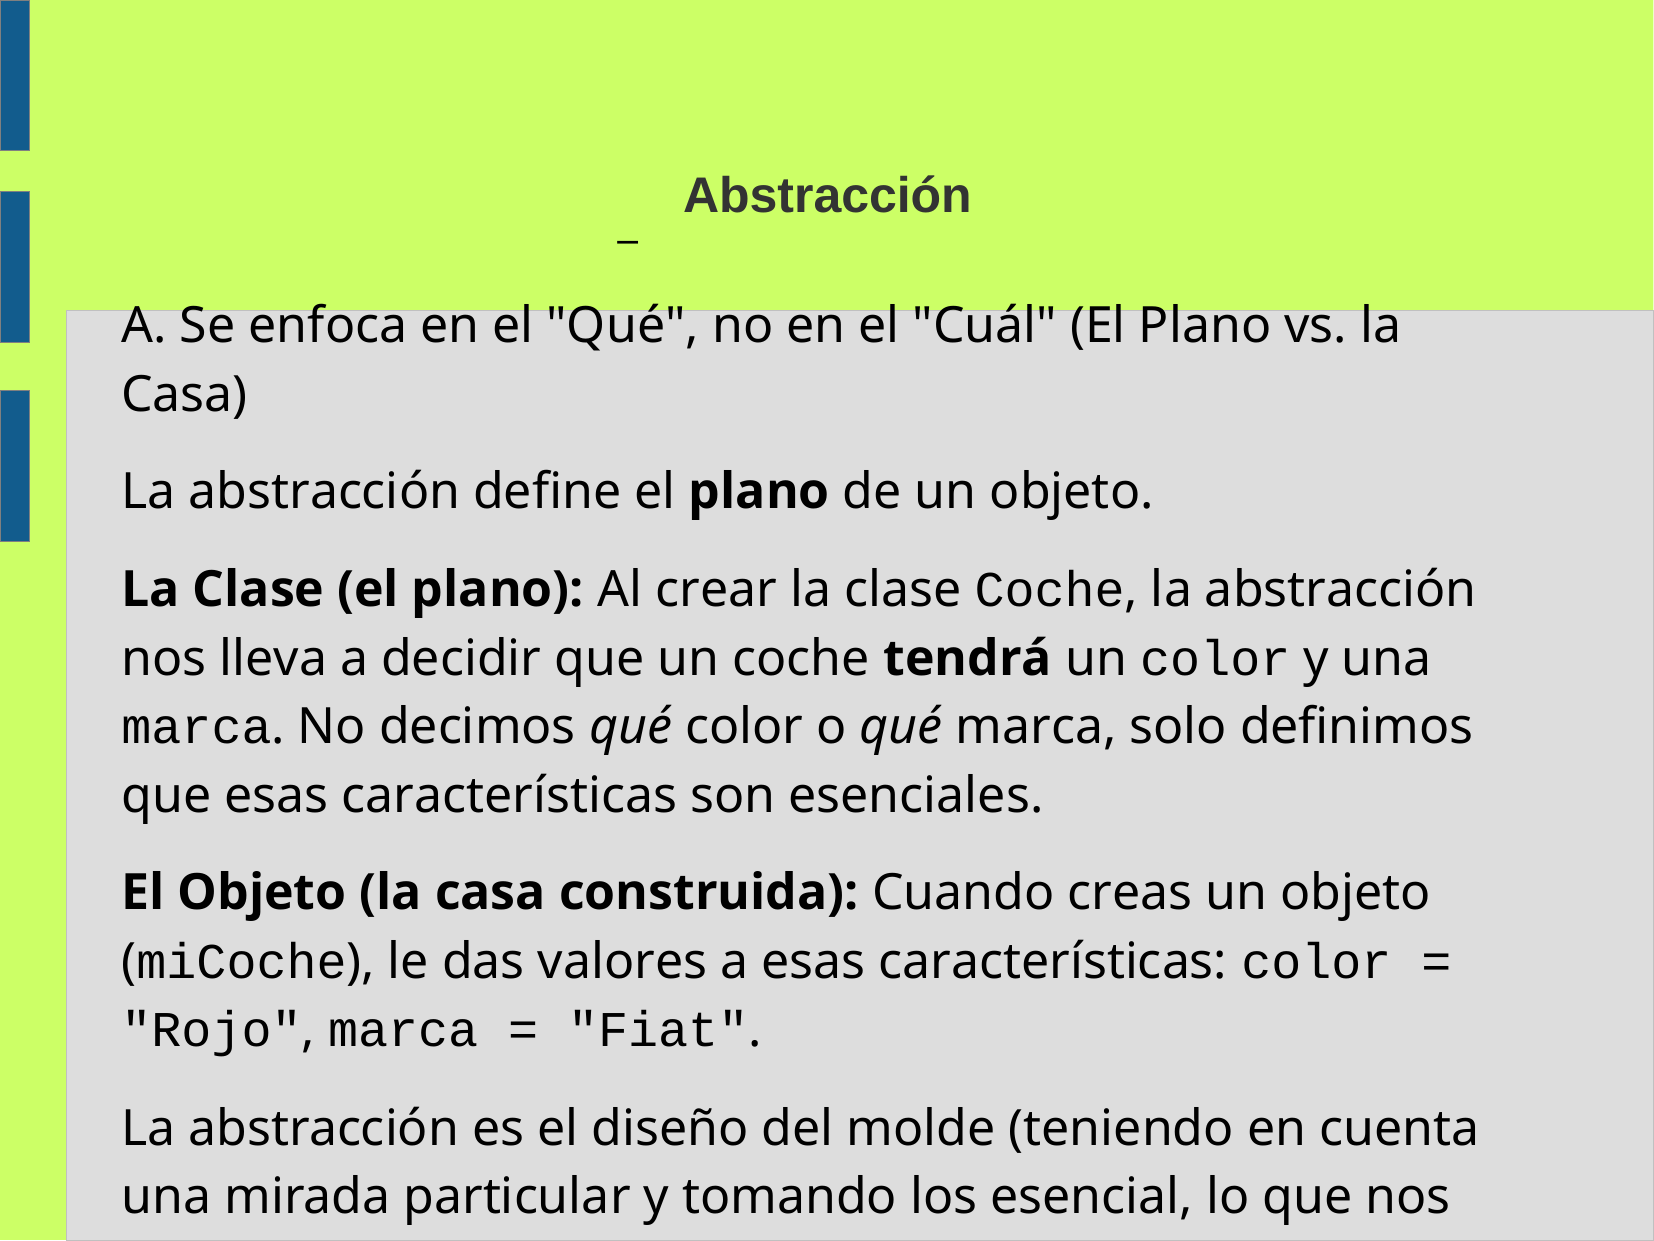

# Abstracción
A. Se enfoca en el "Qué", no en el "Cuál" (El Plano vs. la Casa)
La abstracción define el plano de un objeto.
La Clase (el plano): Al crear la clase Coche, la abstracción nos lleva a decidir que un coche tendrá un color y una marca. No decimos qué color o qué marca, solo definimos que esas características son esenciales.
El Objeto (la casa construida): Cuando creas un objeto (miCoche), le das valores a esas características: color = "Rojo", marca = "Fiat".
La abstracción es el diseño del molde (teniendo en cuenta una mirada particular y tomando los esencial, lo que nos interesa) no la galleta específica.